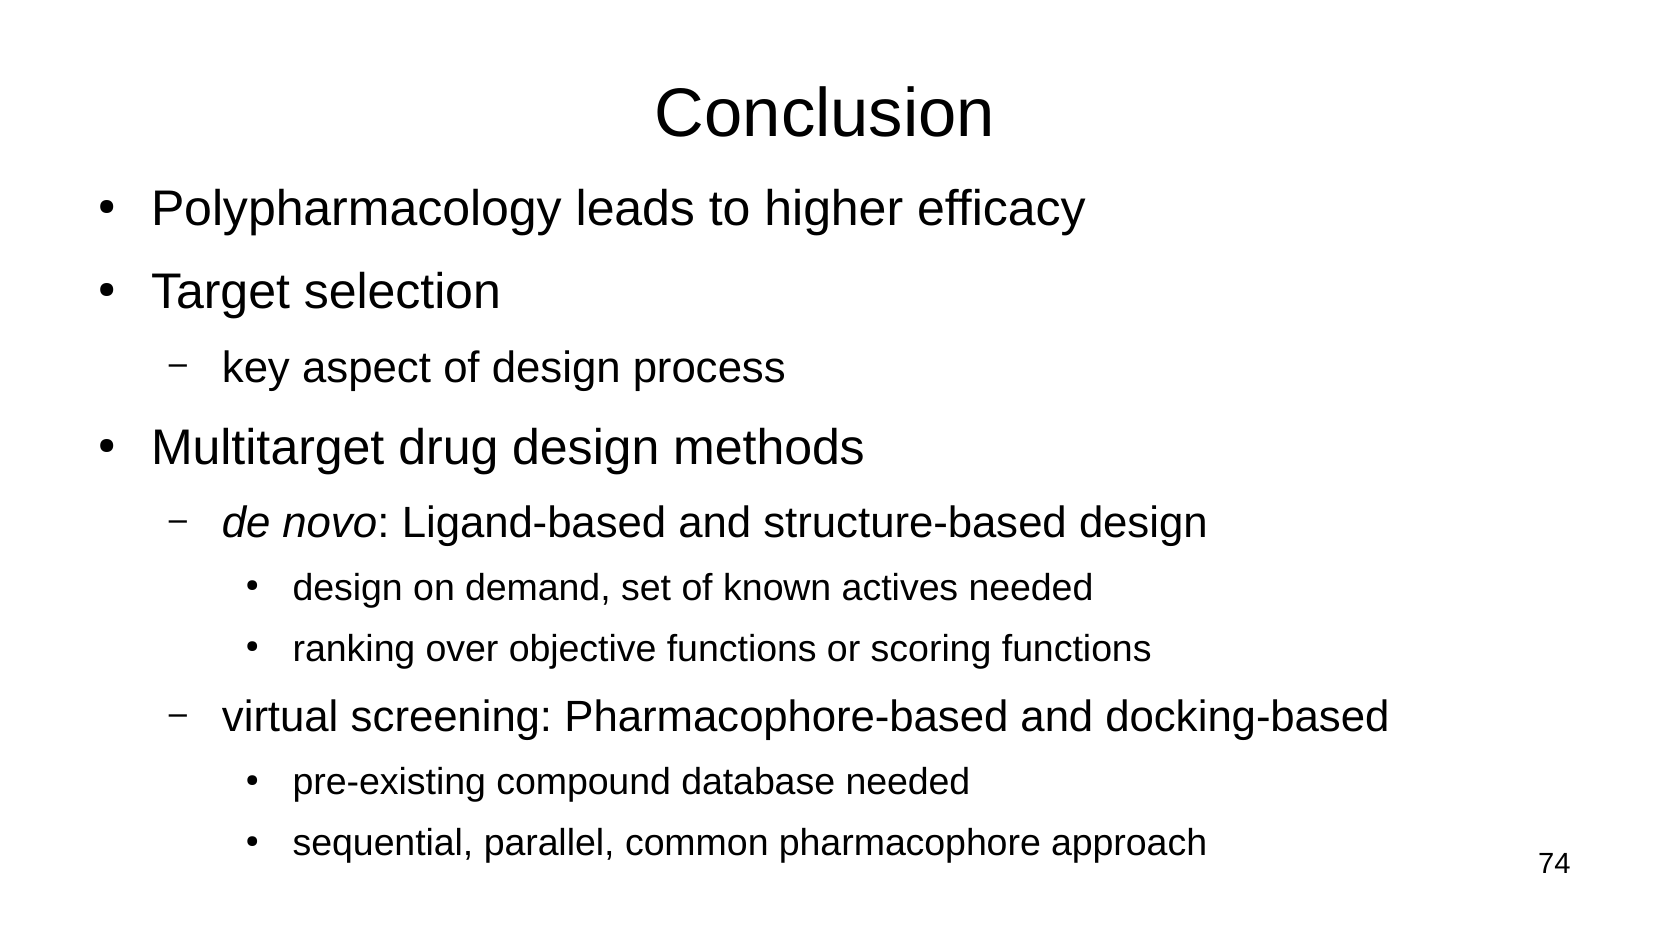

# Conclusion
Polypharmacology leads to higher efficacy
Target selection
key aspect of design process
Multitarget drug design methods
de novo: Ligand-based and structure-based design
design on demand, set of known actives needed
ranking over objective functions or scoring functions
virtual screening: Pharmacophore-based and docking-based
pre-existing compound database needed
sequential, parallel, common pharmacophore approach
74